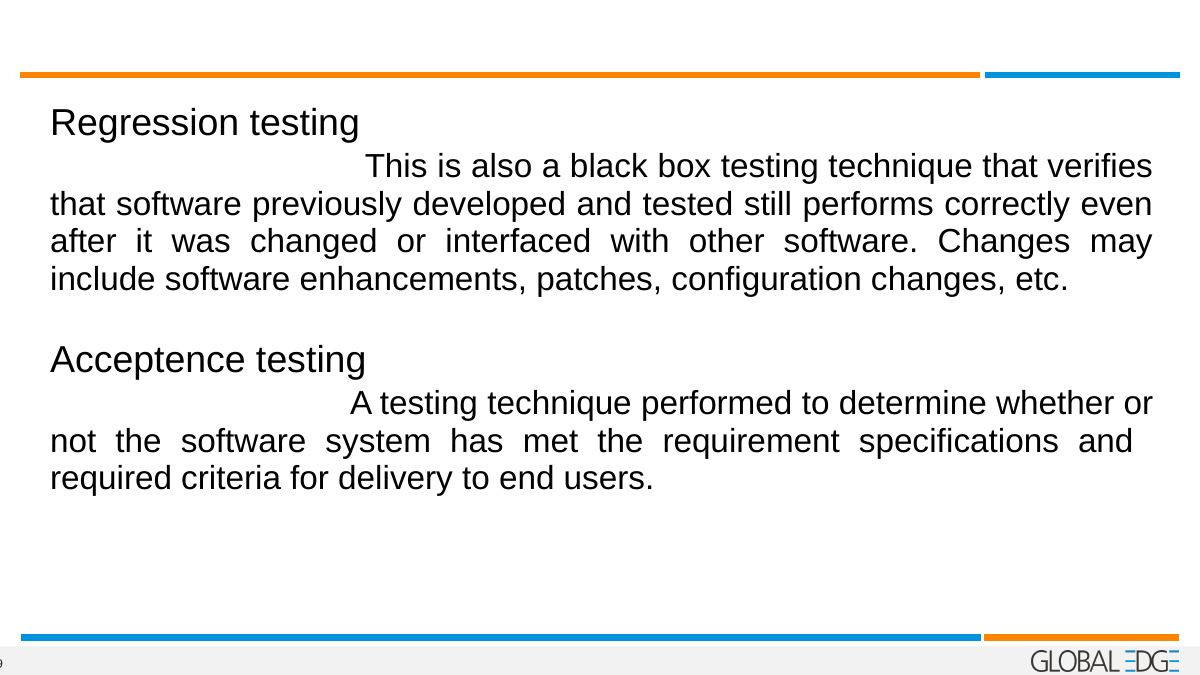

Regression testing
 This is also a black box testing technique that verifies that software previously developed and tested still performs correctly even after it was changed or interfaced with other software. Changes may include software enhancements, patches, configuration changes, etc.
Acceptence testing
 A testing technique performed to determine whether or not the software system has met the requirement specifications and required criteria for delivery to end users.